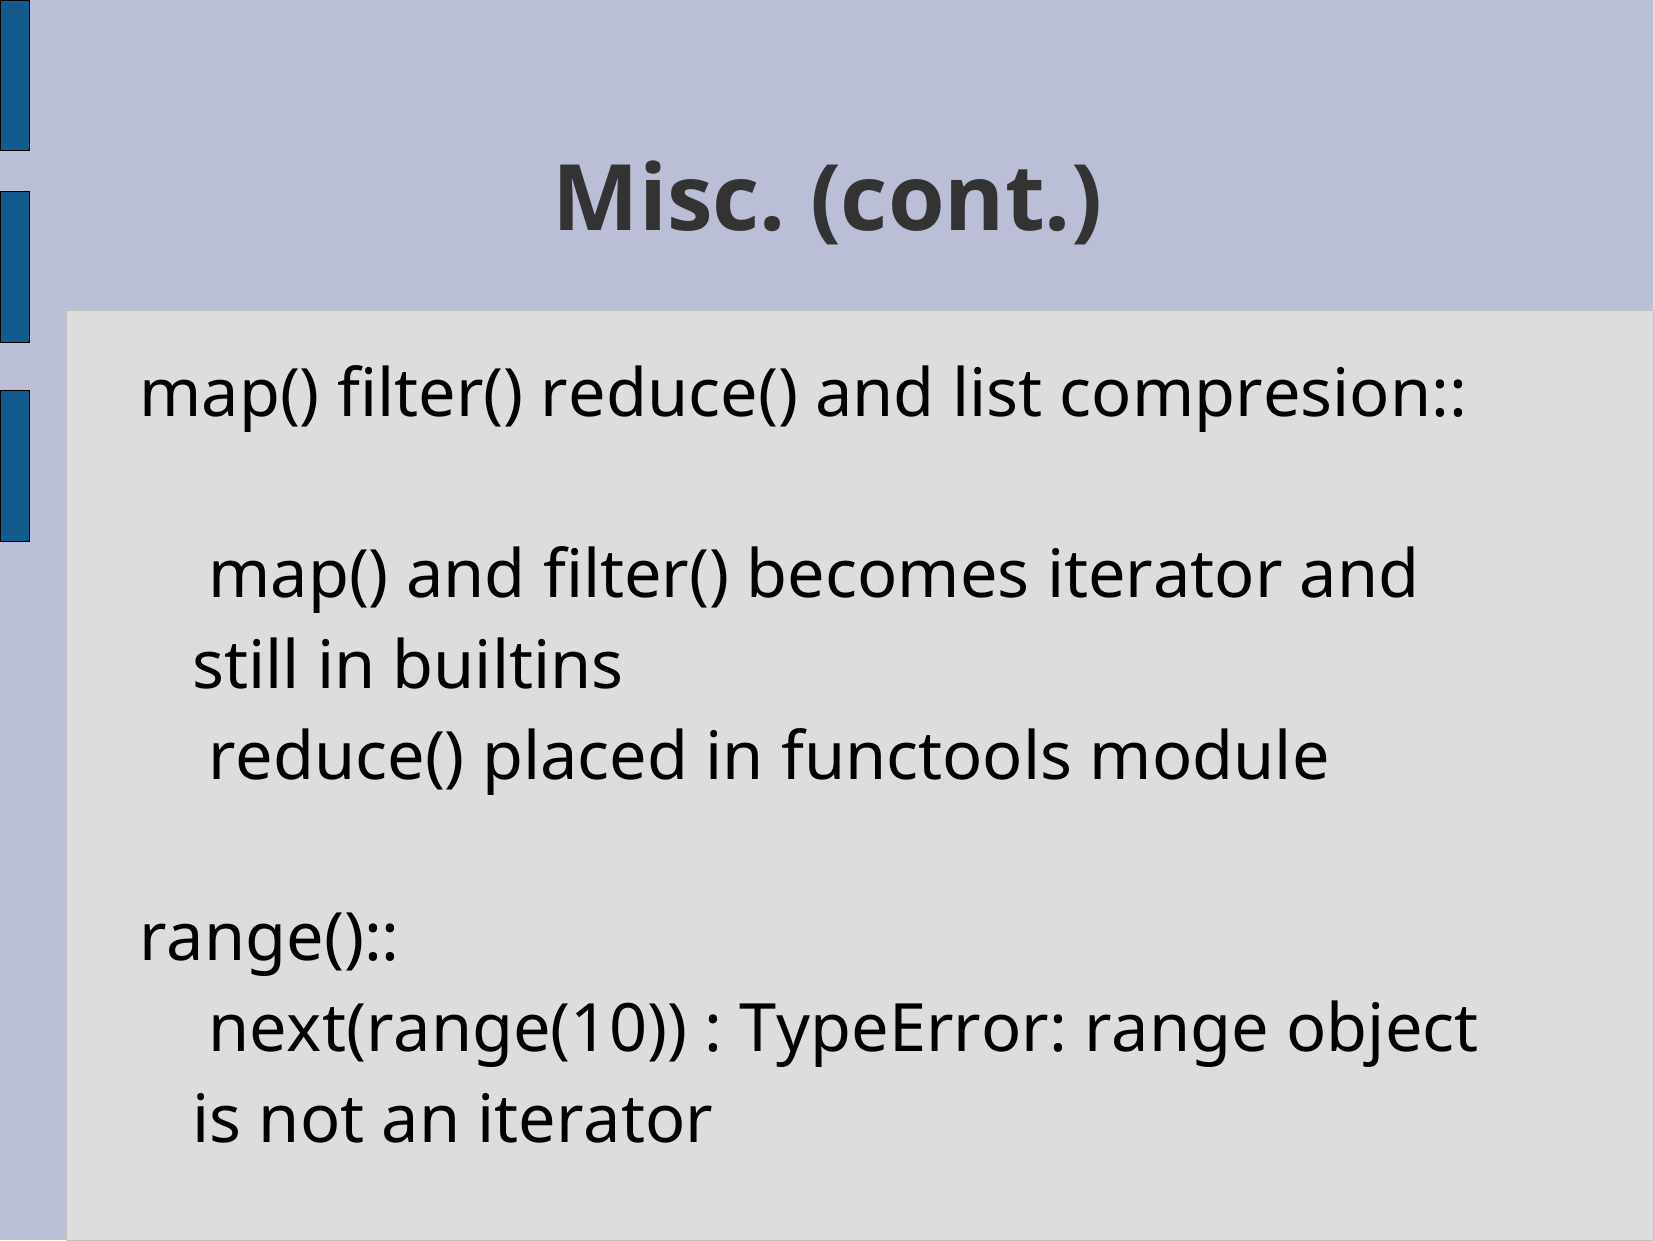

# Misc. (cont.)
map() filter() reduce() and list compresion::
 map() and filter() becomes iterator and still in builtins
 reduce() placed in functools module
range()::
 next(range(10)) : TypeError: range object is not an iterator